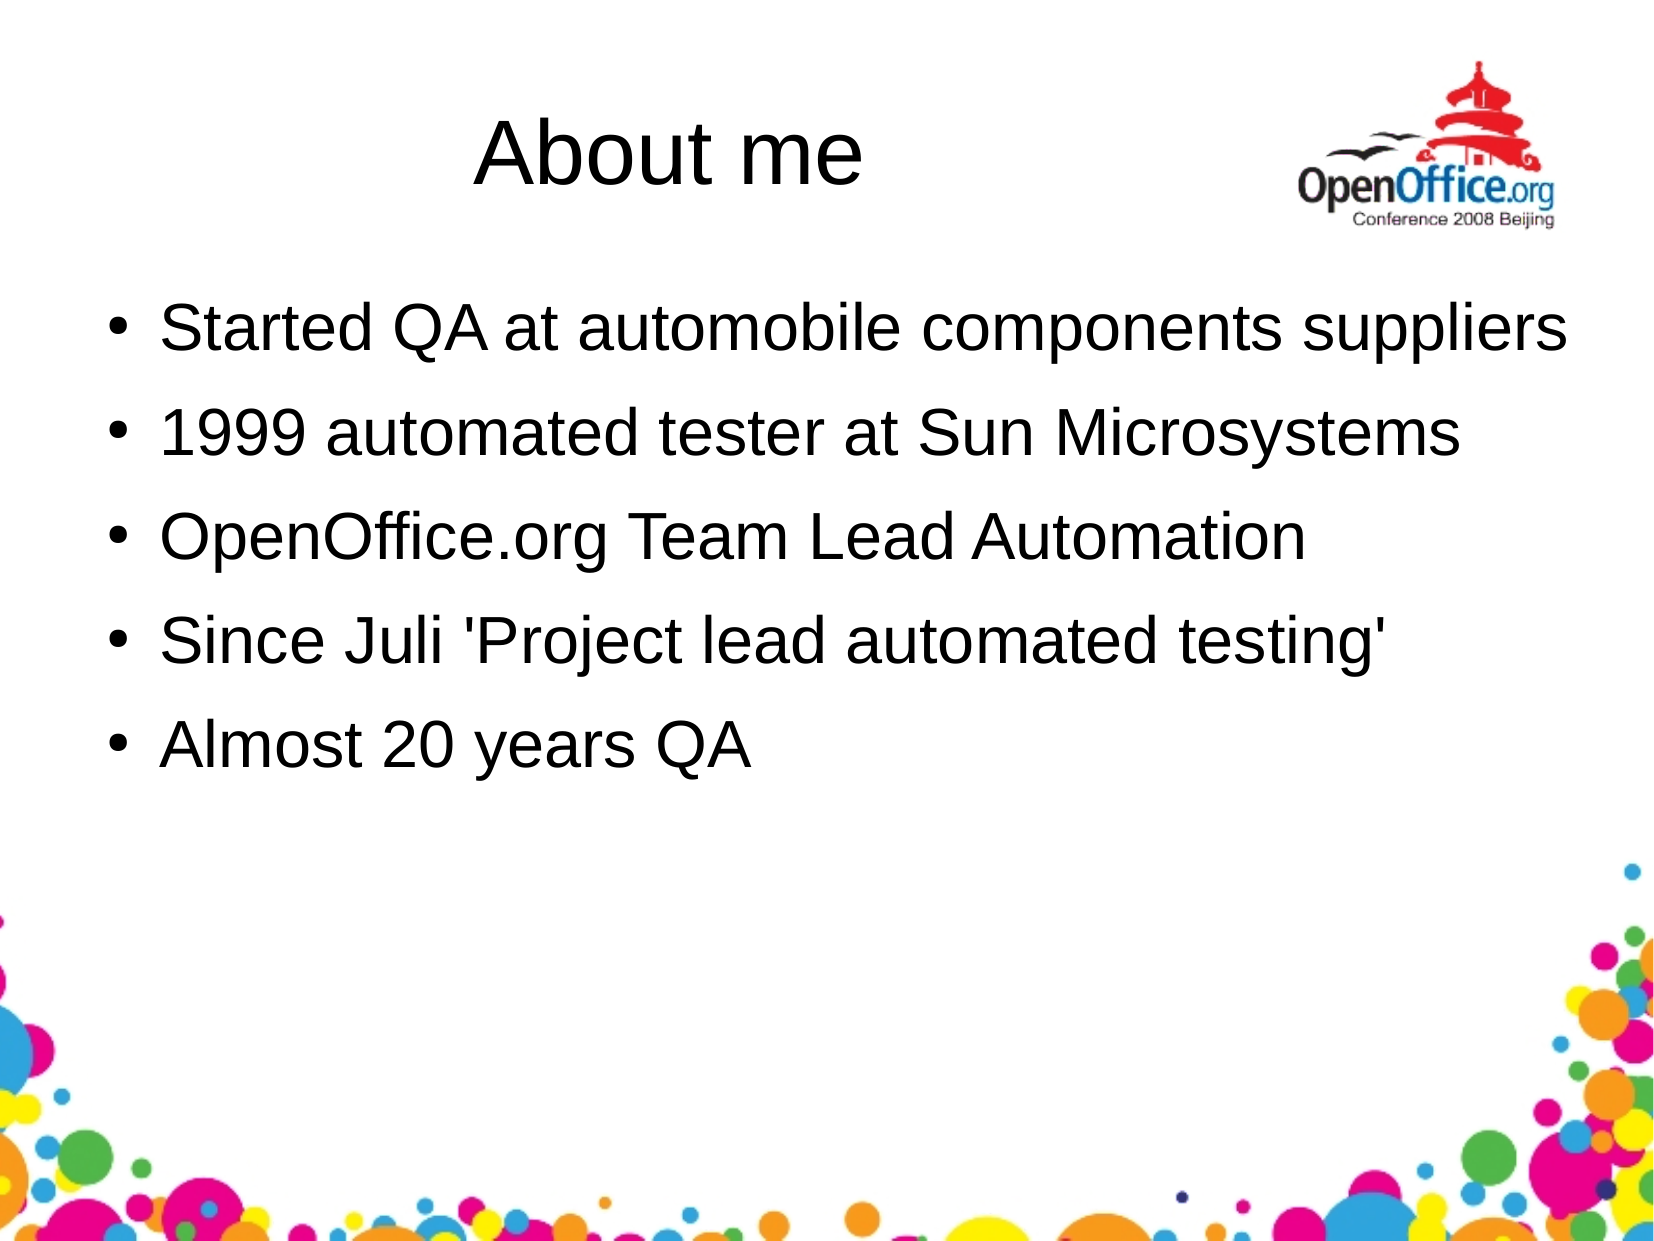

# About me
Started QA at automobile components suppliers
1999 automated tester at Sun Microsystems
OpenOffice.org Team Lead Automation
Since Juli 'Project lead automated testing'
Almost 20 years QA